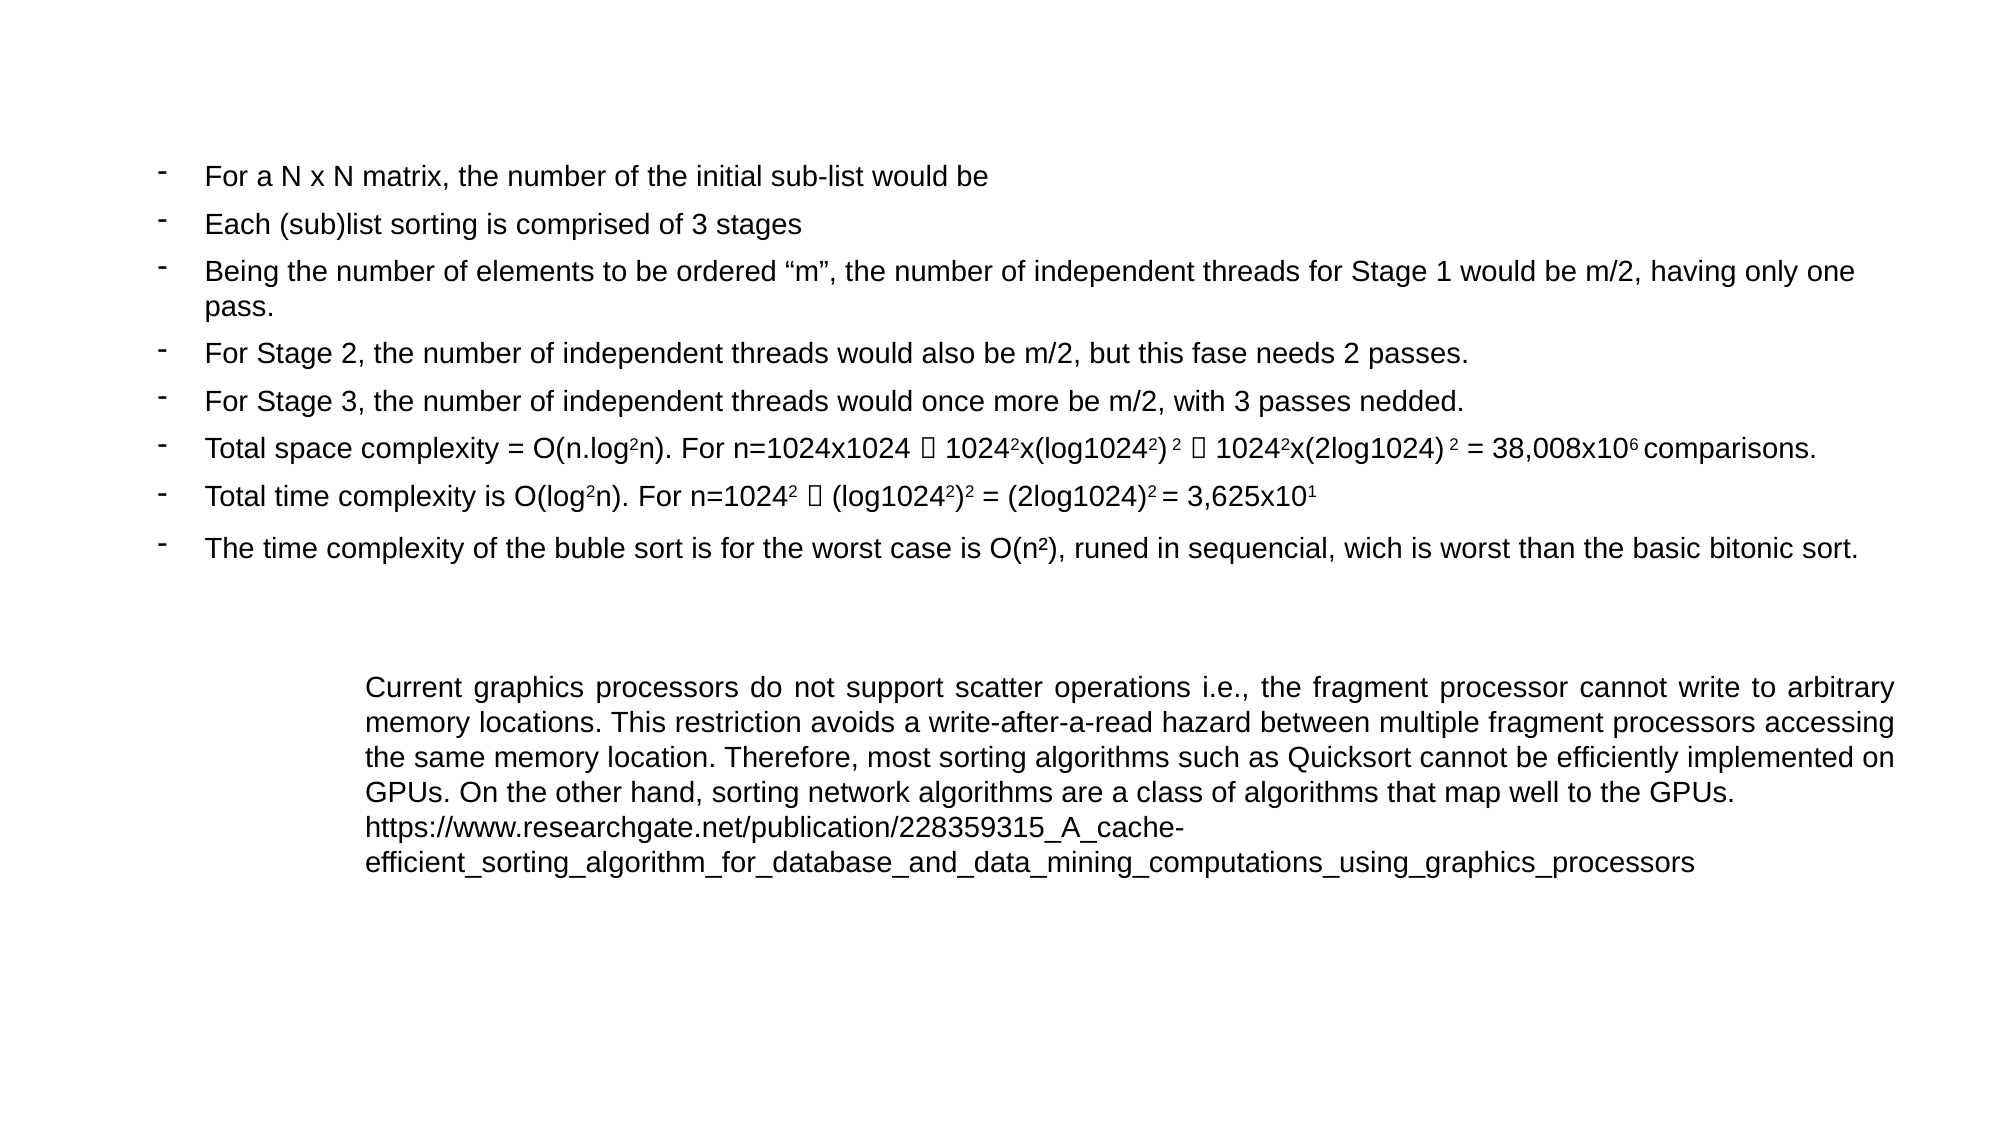

For a N x N matrix, the number of the initial sub-list would be
Each (sub)list sorting is comprised of 3 stages
Being the number of elements to be ordered “m”, the number of independent threads for Stage 1 would be m/2, having only one pass.
For Stage 2, the number of independent threads would also be m/2, but this fase needs 2 passes.
For Stage 3, the number of independent threads would once more be m/2, with 3 passes nedded.
Total space complexity = O(n.log2n). For n=1024x1024  10242x(log10242) 2  10242x(2log1024) 2 = 38,008x106 comparisons.
Total time complexity is O(log2n). For n=10242  (log10242)2 = (2log1024)2 = 3,625x101
The time complexity of the buble sort is for the worst case is O(n²), runed in sequencial, wich is worst than the basic bitonic sort.
Current graphics processors do not support scatter operations i.e., the fragment processor cannot write to arbitrary memory locations. This restriction avoids a write-after-a-read hazard between multiple fragment processors accessing the same memory location. Therefore, most sorting algorithms such as Quicksort cannot be efﬁciently implemented on GPUs. On the other hand, sorting network algorithms are a class of algorithms that map well to the GPUs.
https://www.researchgate.net/publication/228359315_A_cache-efficient_sorting_algorithm_for_database_and_data_mining_computations_using_graphics_processors